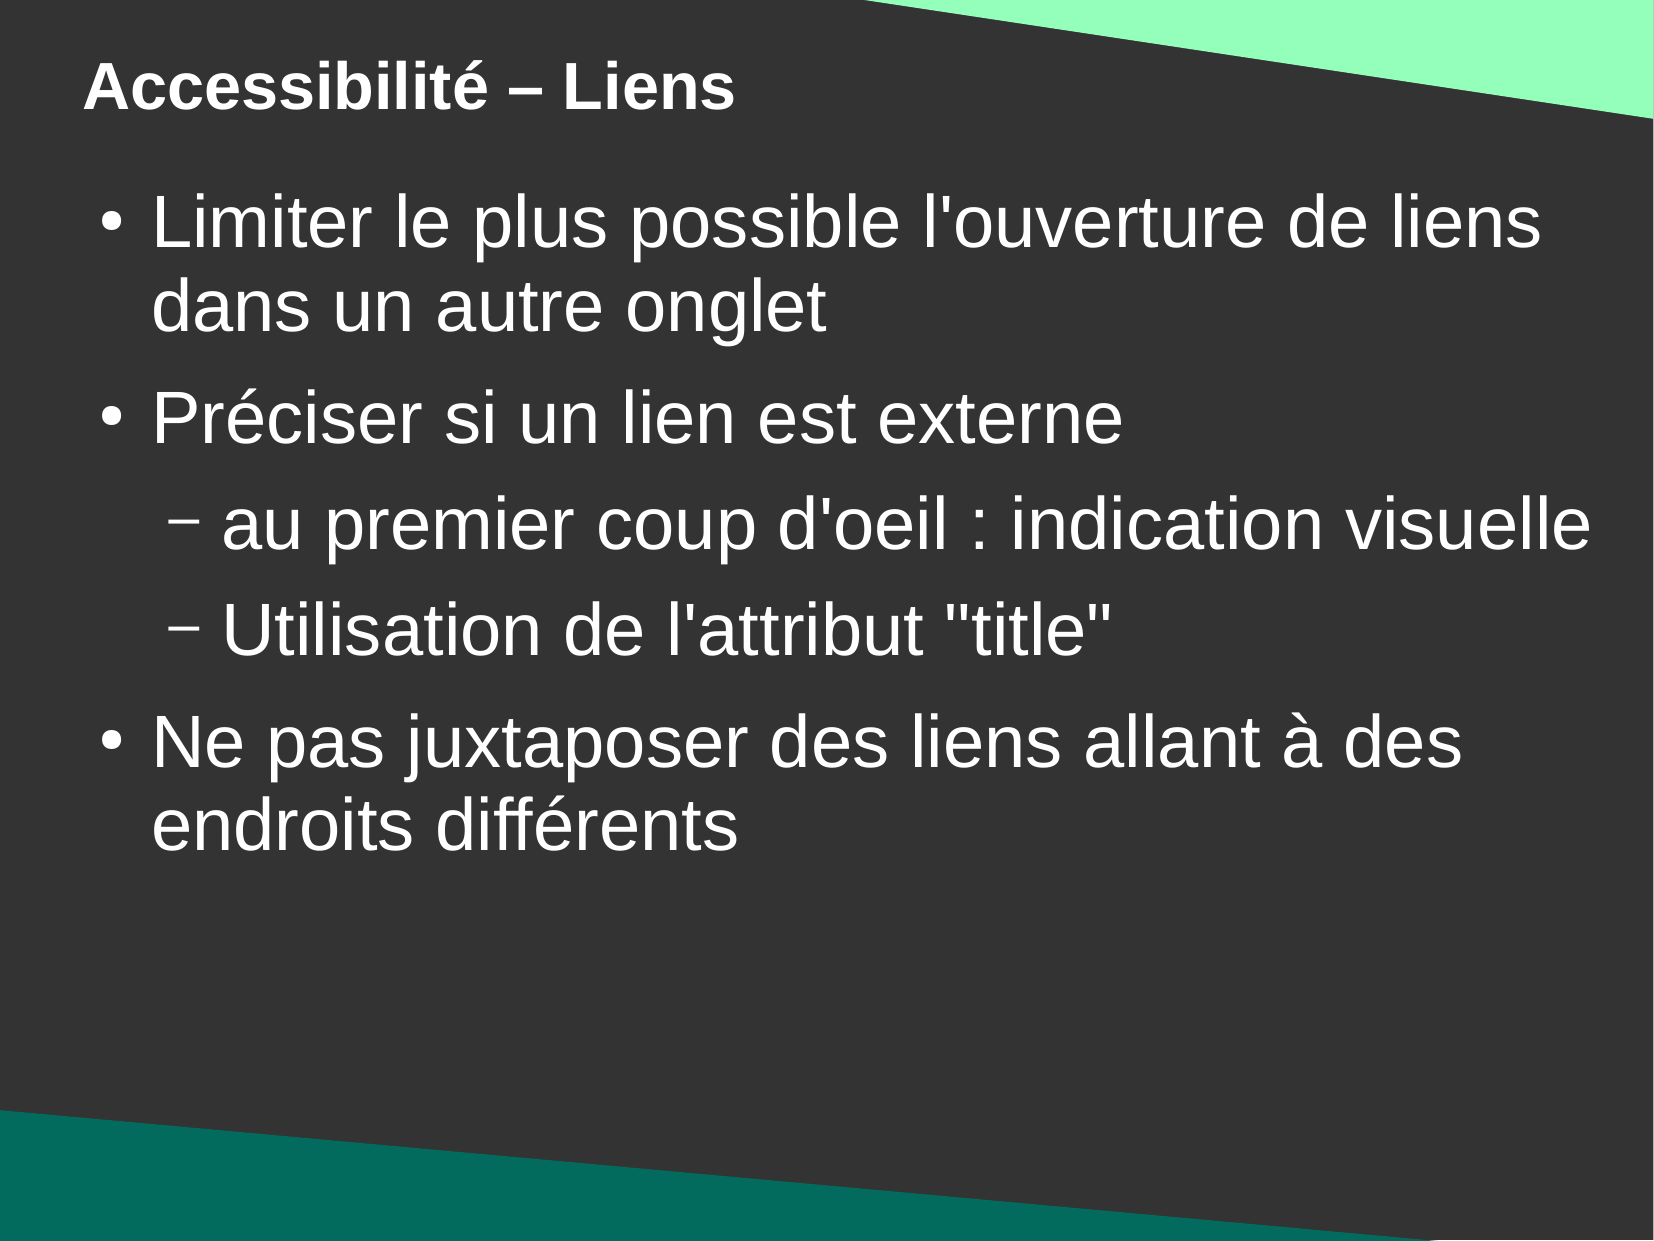

# Accessibilité – Liens
Limiter le plus possible l'ouverture de liens dans un autre onglet
Préciser si un lien est externe
au premier coup d'oeil : indication visuelle
Utilisation de l'attribut "title"
Ne pas juxtaposer des liens allant à des endroits différents